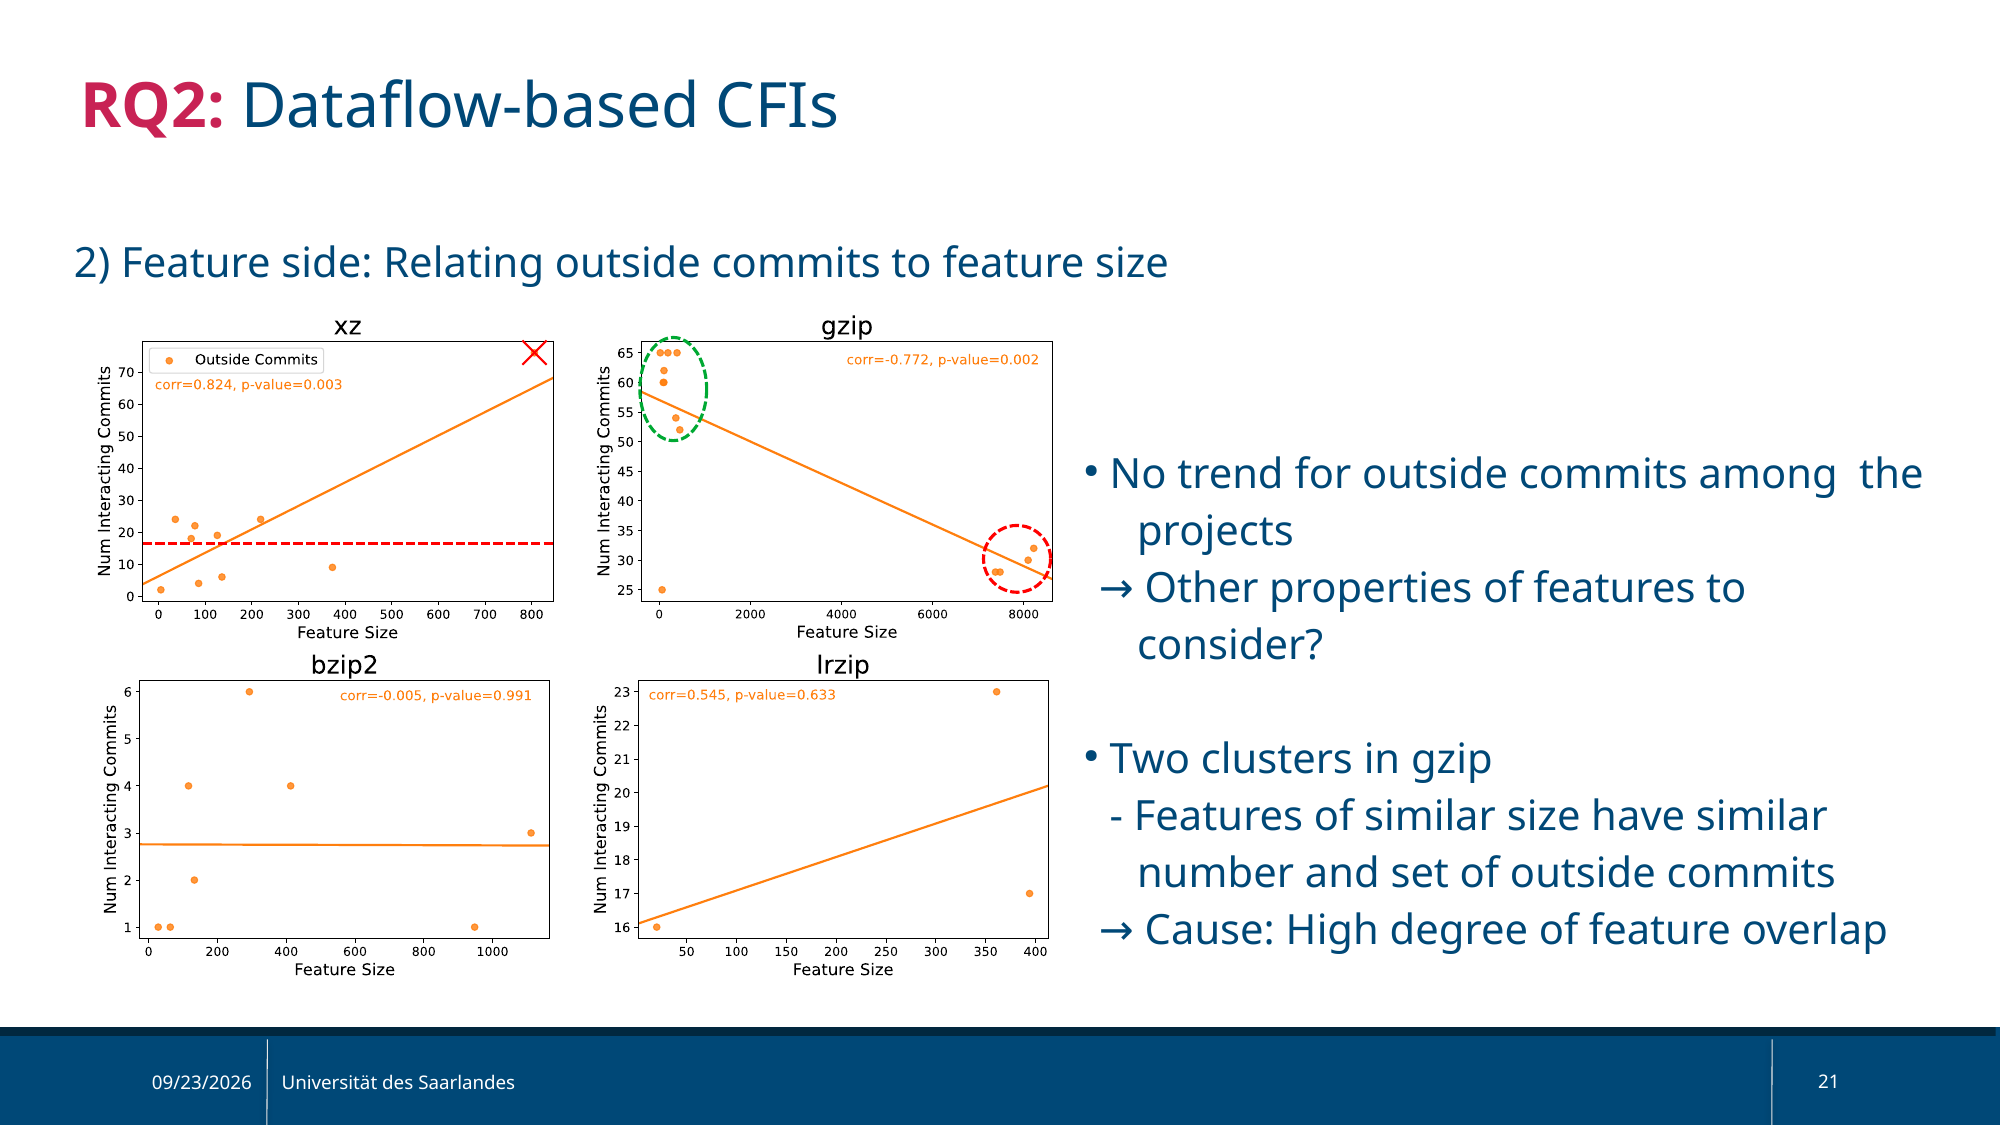

# RQ2: Dataflow-based CFIs
2) Feature side: Relating outside commits to feature size
 No trend for outside commits among the projects
→ Other properties of features to consider?
 Two clusters in gzip
 - Features of similar size have similar number and set of outside commits
→ Cause: High degree of feature overlap
Universität des Saarlandes